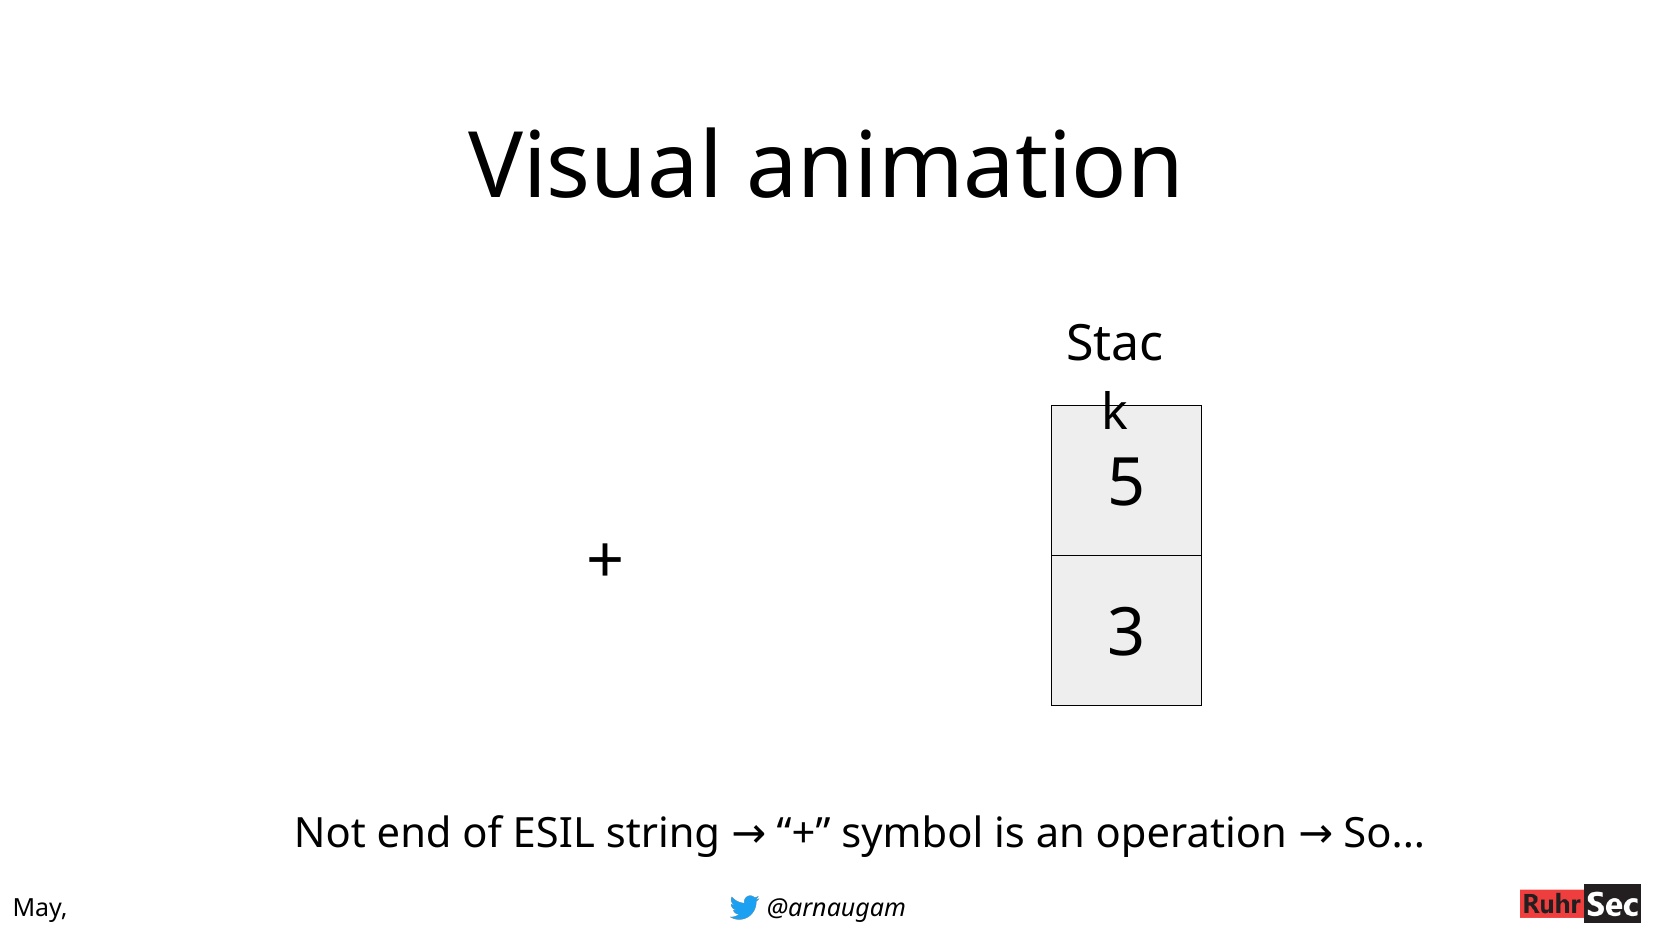

# Visual animation
Stack
5
+
3
Not end of ESIL string → “+” symbol is an operation → So...